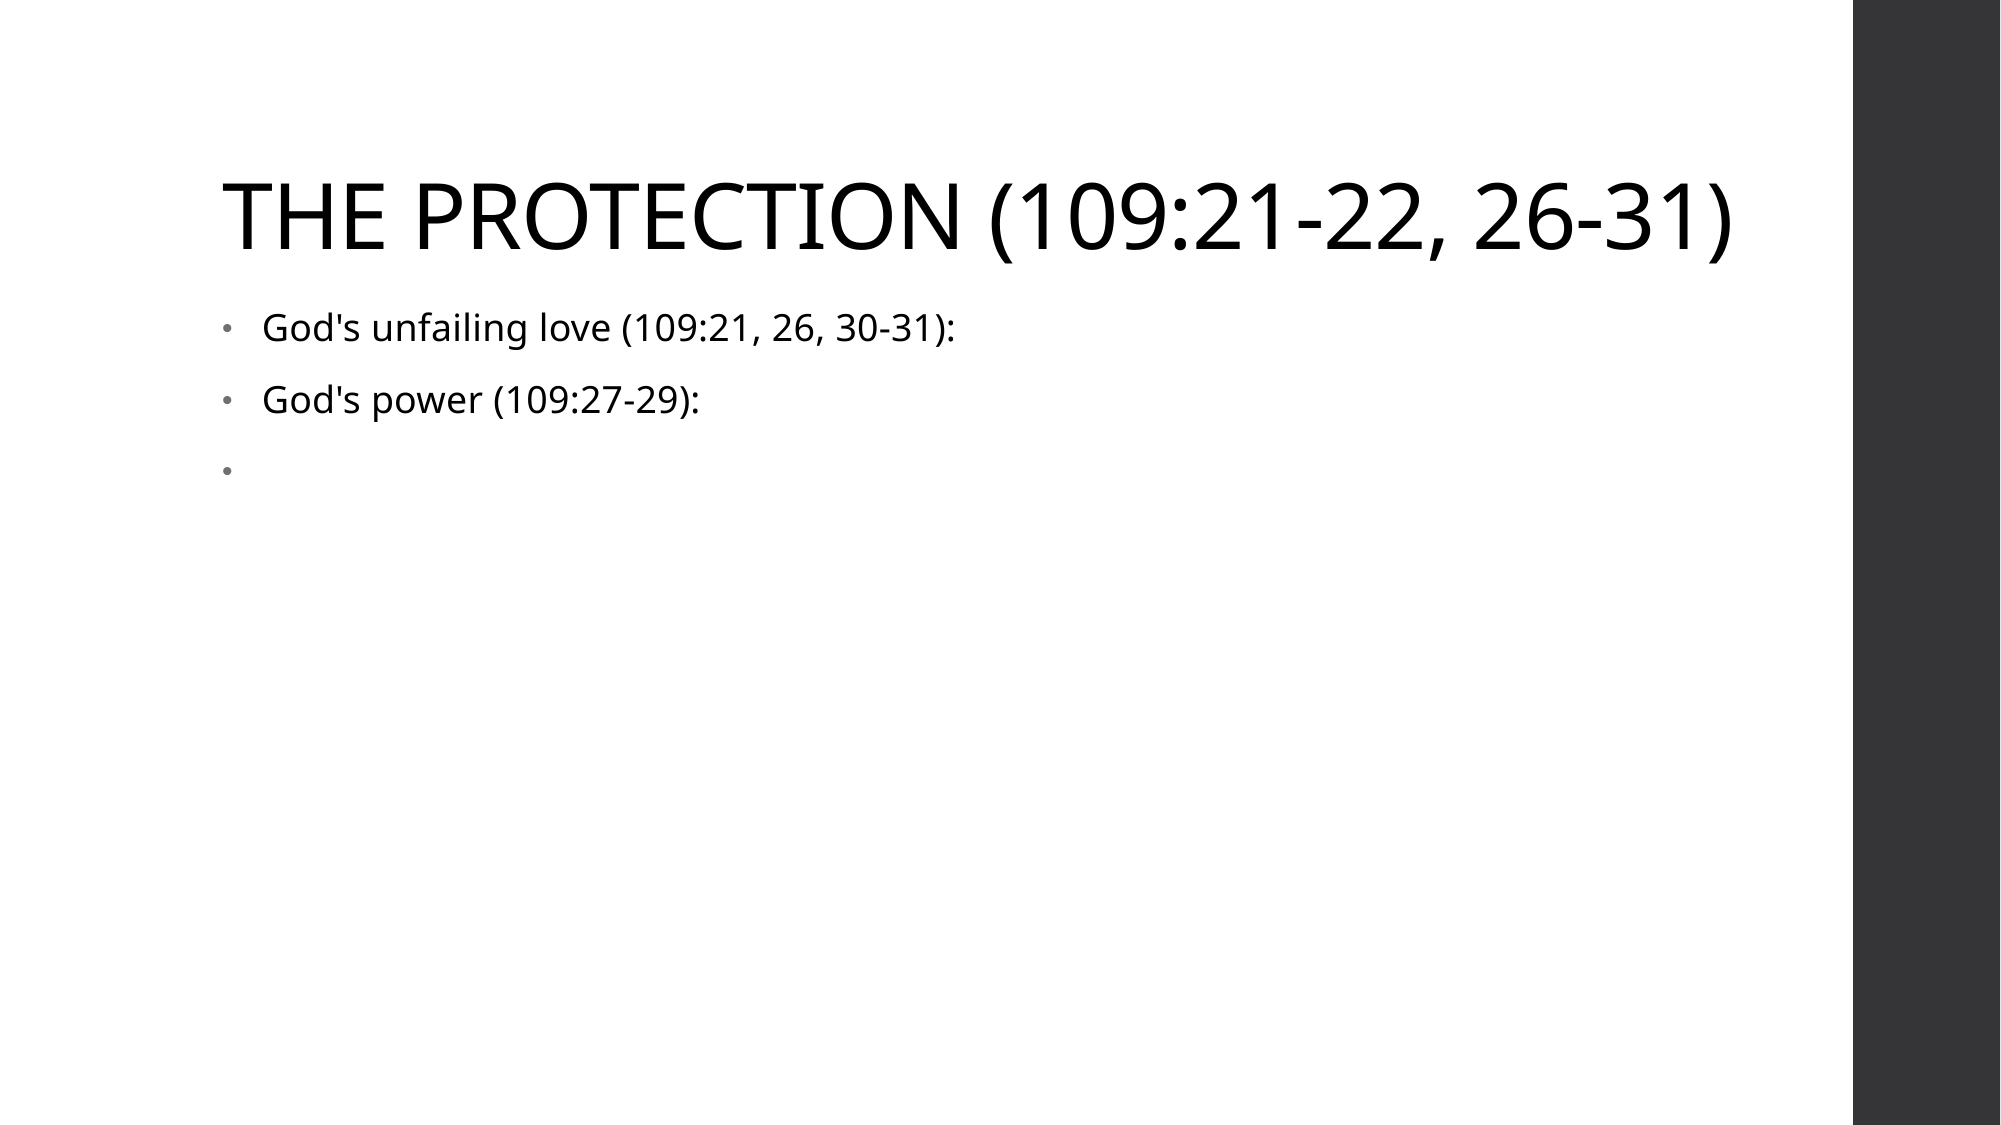

# THE PROTECTION (109:21-22, 26-31)
 God's unfailing love (109:21, 26, 30-31):
 God's power (109:27-29):